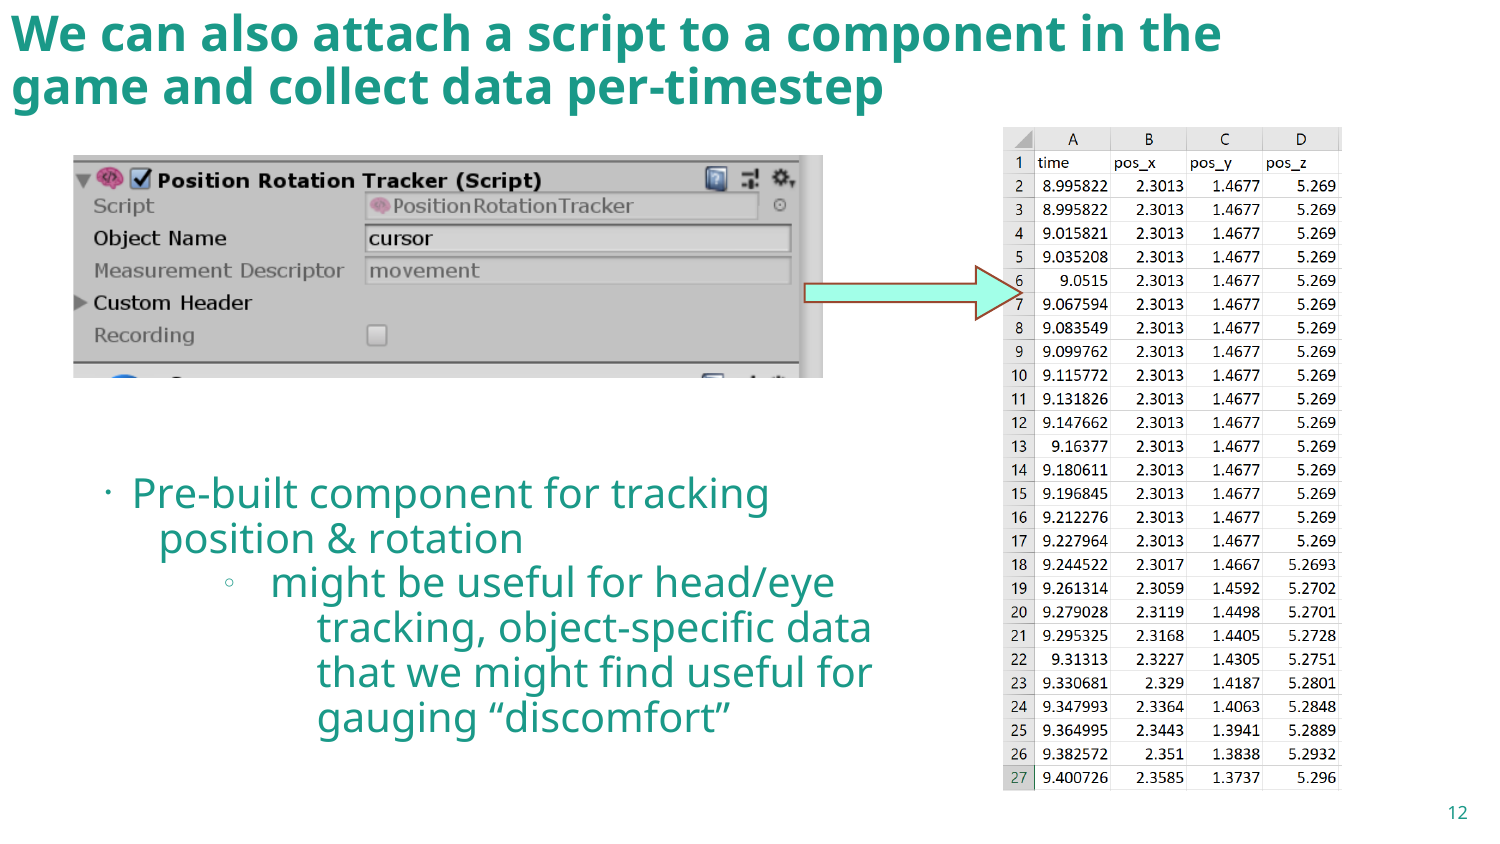

# We can also attach a script to a component in the game and collect data per-timestep
Pre-built component for tracking position & rotation
might be useful for head/eye tracking, object-specific data that we might find useful for gauging “discomfort”